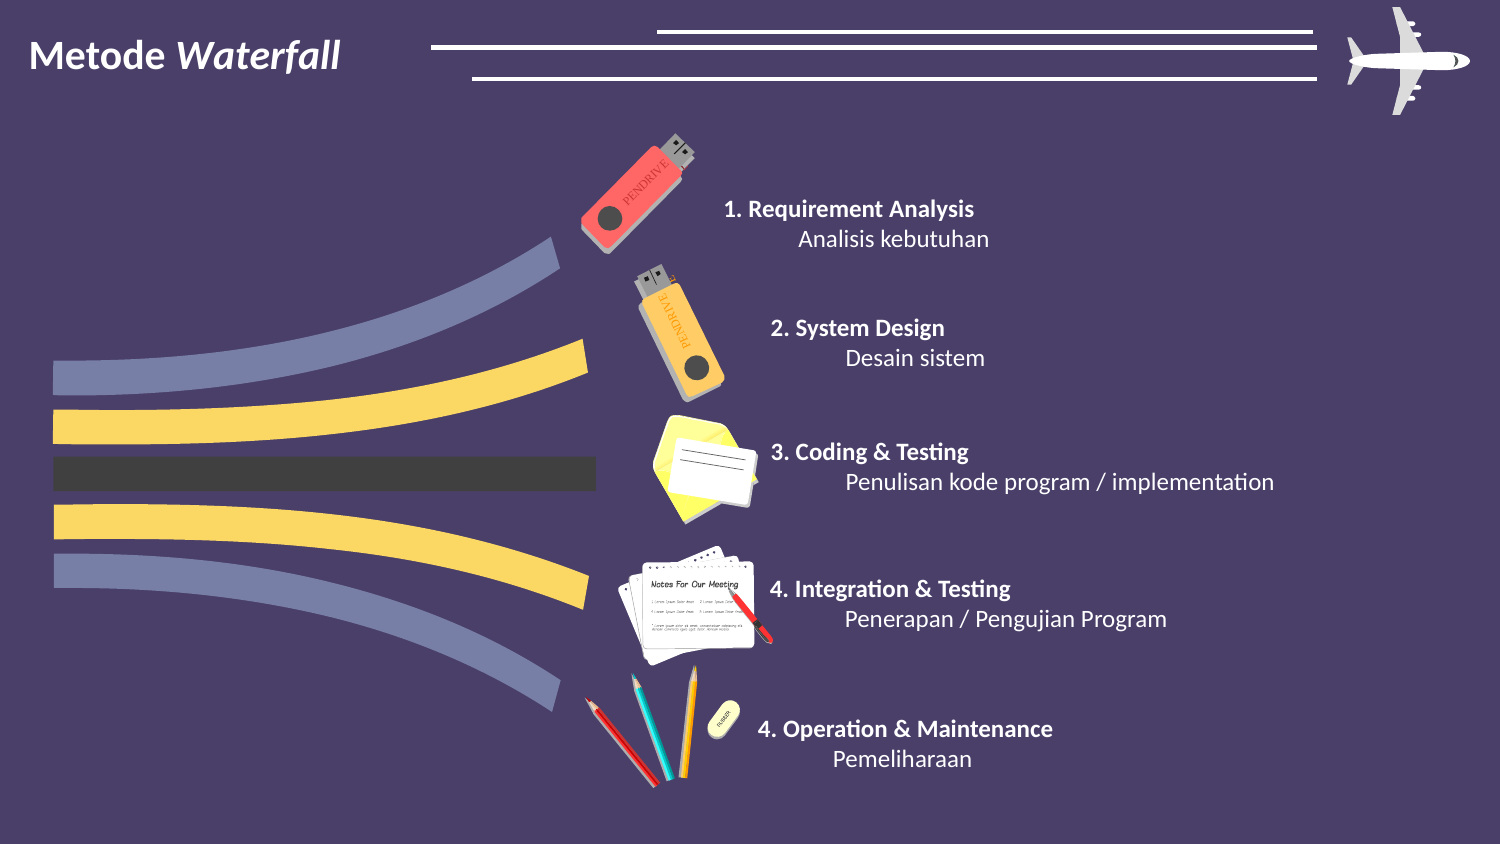

Metode Waterfall
1. Requirement Analysis
	Analisis kebutuhan
2. System Design
 	Desain sistem
3. Coding & Testing
	Penulisan kode program / implementation
4. Integration & Testing
	Penerapan / Pengujian Program
4. Operation & Maintenance
	Pemeliharaan